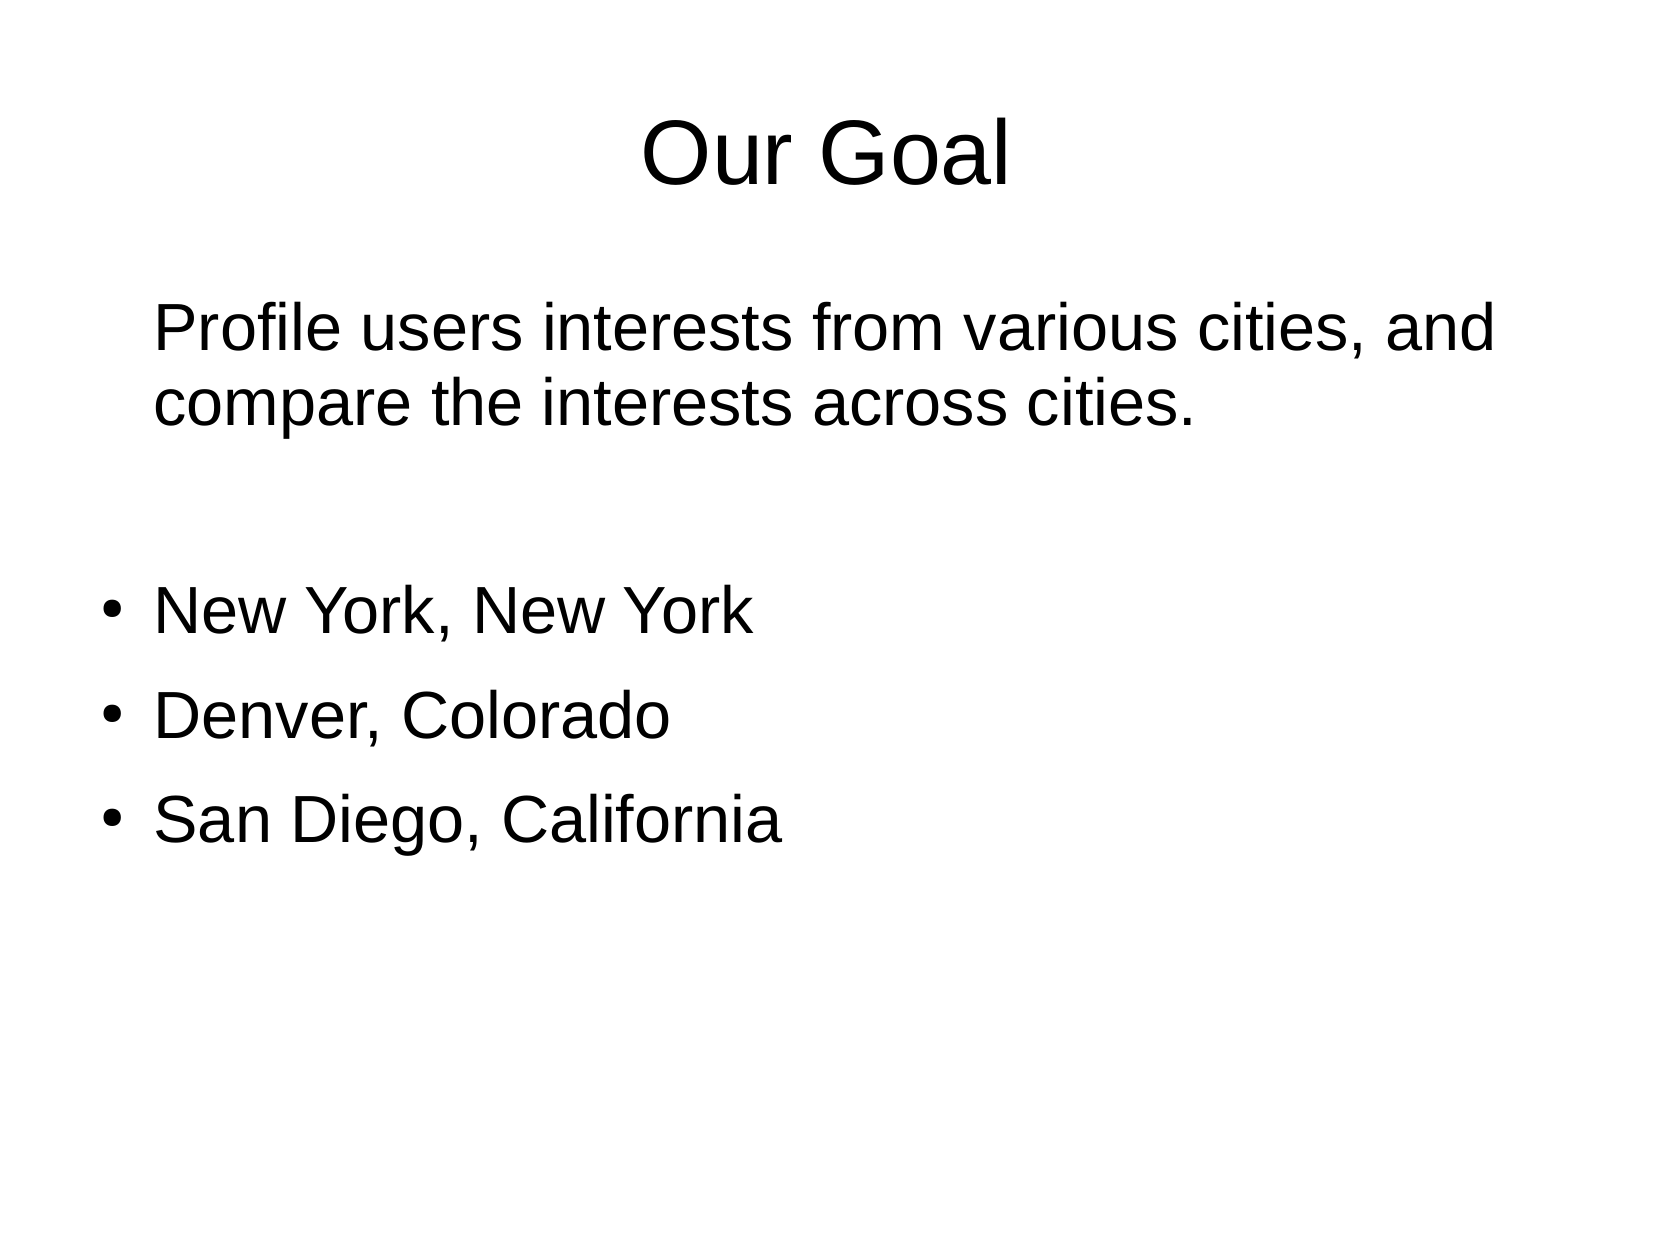

# Our Goal
Profile users interests from various cities, and compare the interests across cities.
New York, New York
Denver, Colorado
San Diego, California